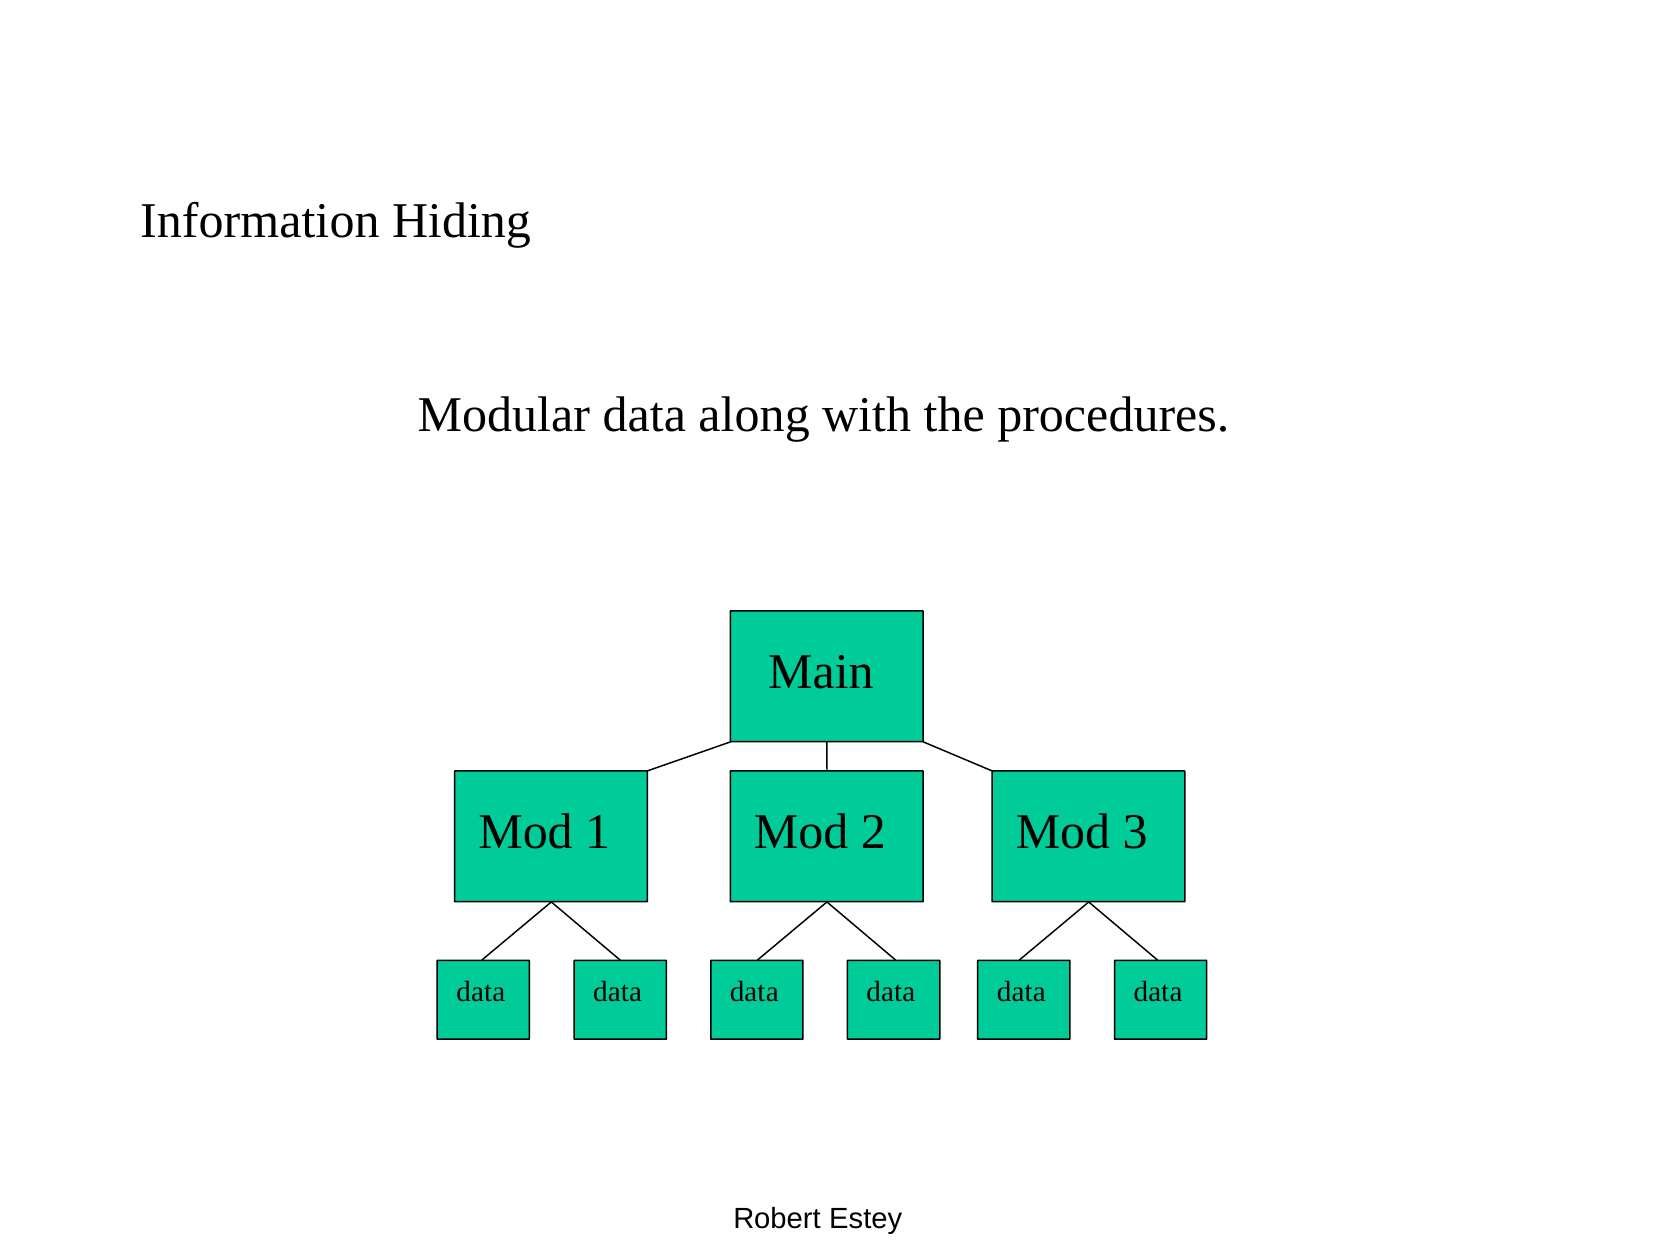

Information Hiding
Modular data along with the procedures.
Main
Mod 1
Mod 2
Mod 3
data
data
data
data
data
data
Robert Estey
07 April 1999